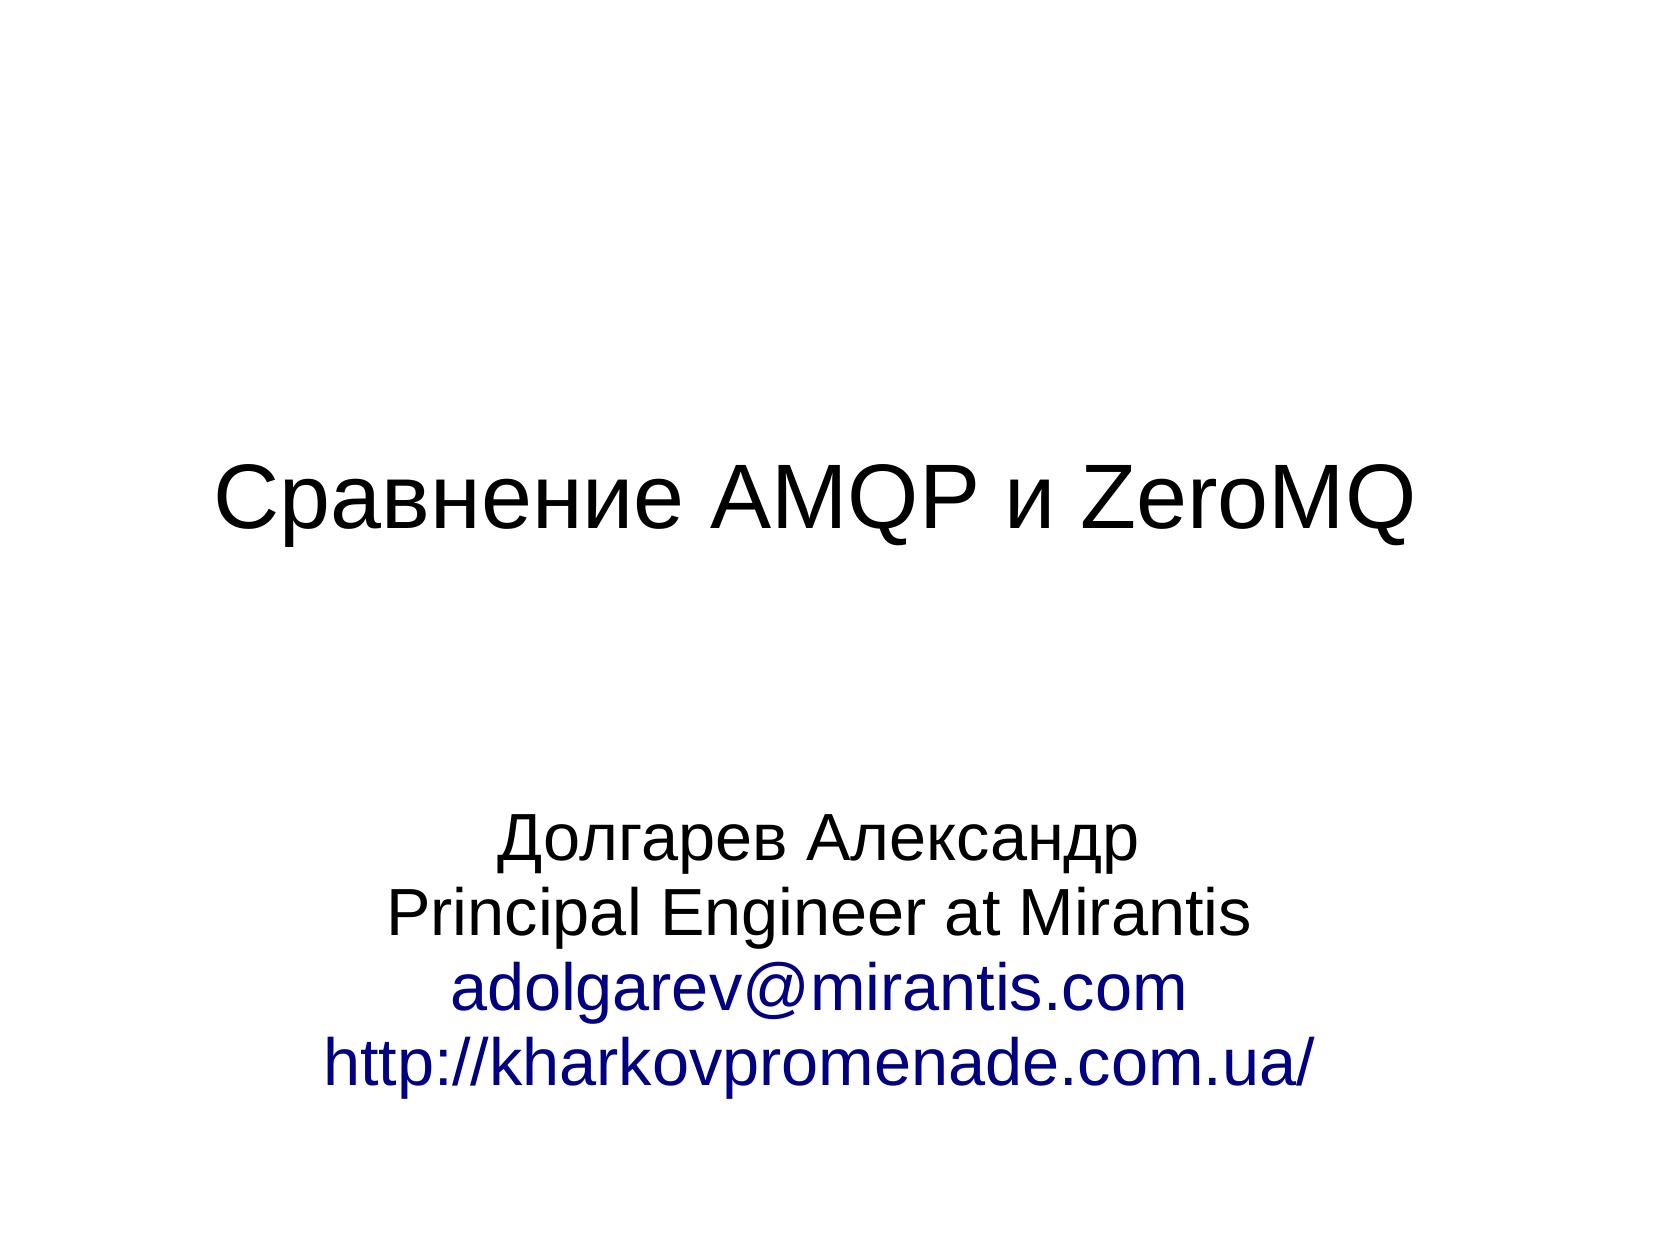

# Сравнение AMQP и ZeroMQ
Долгарев Александр
Principal Engineer at Mirantis
adolgarev@mirantis.com
http://kharkovpromenade.com.ua/